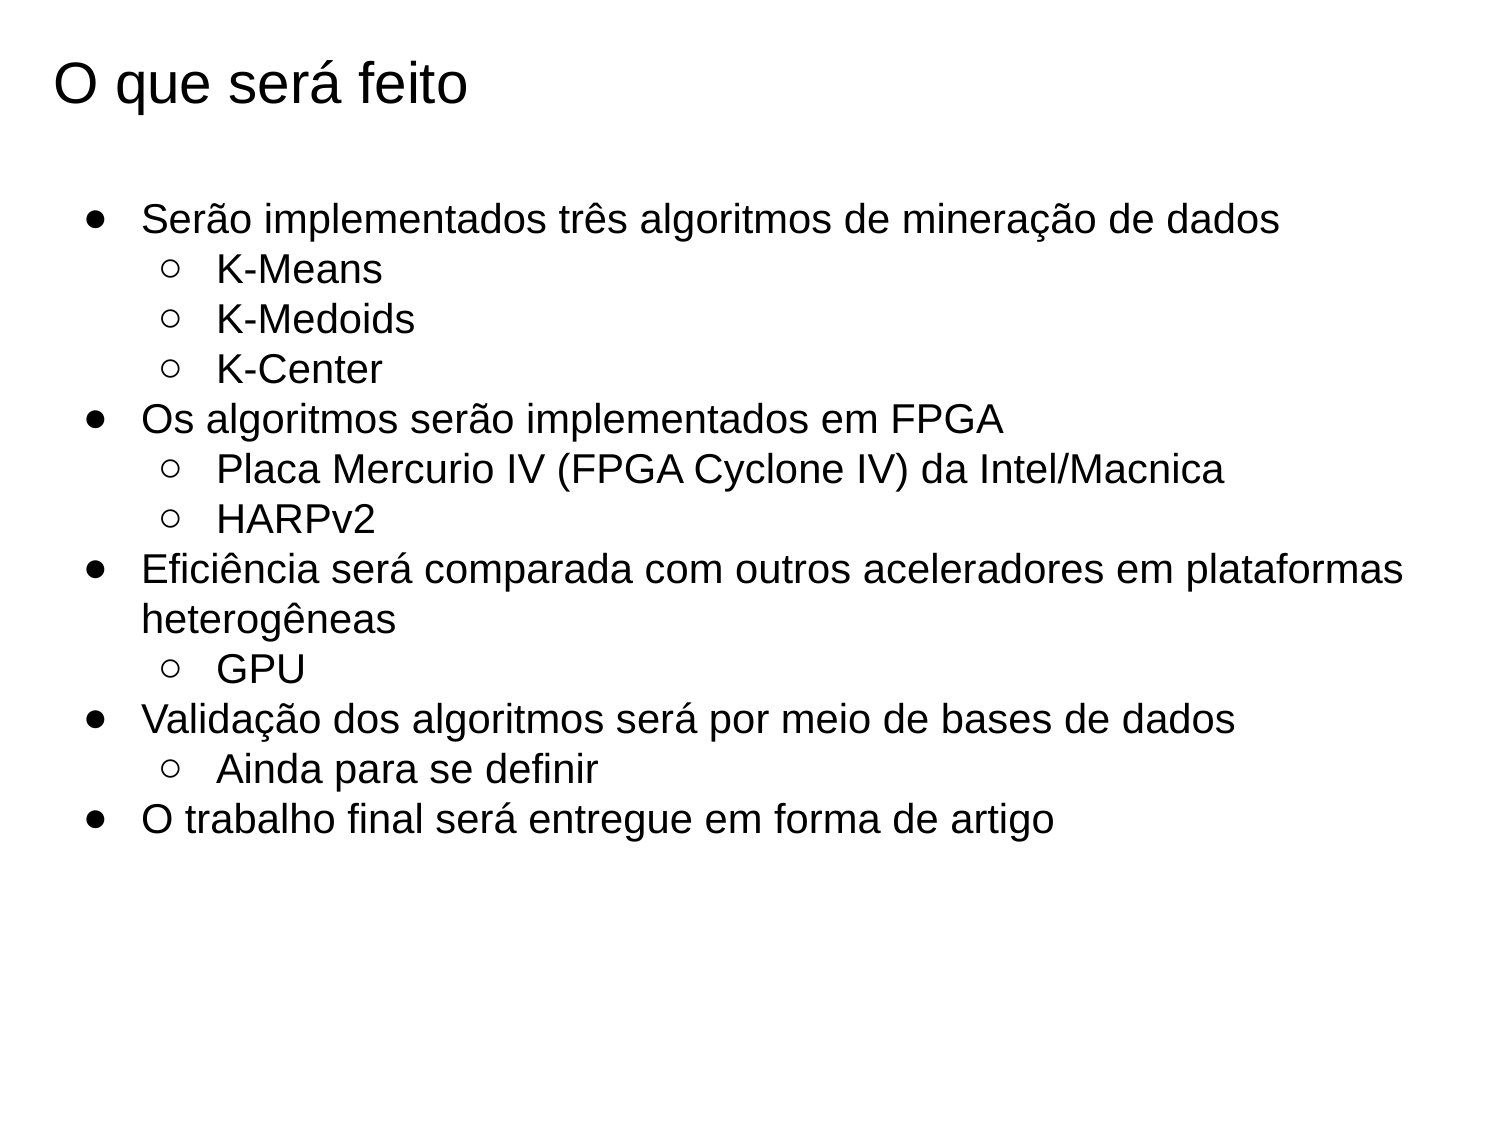

O que será feito
# Serão implementados três algoritmos de mineração de dados
K-Means
K-Medoids
K-Center
Os algoritmos serão implementados em FPGA
Placa Mercurio IV (FPGA Cyclone IV) da Intel/Macnica
HARPv2
Eficiência será comparada com outros aceleradores em plataformas heterogêneas
GPU
Validação dos algoritmos será por meio de bases de dados
Ainda para se definir
O trabalho final será entregue em forma de artigo